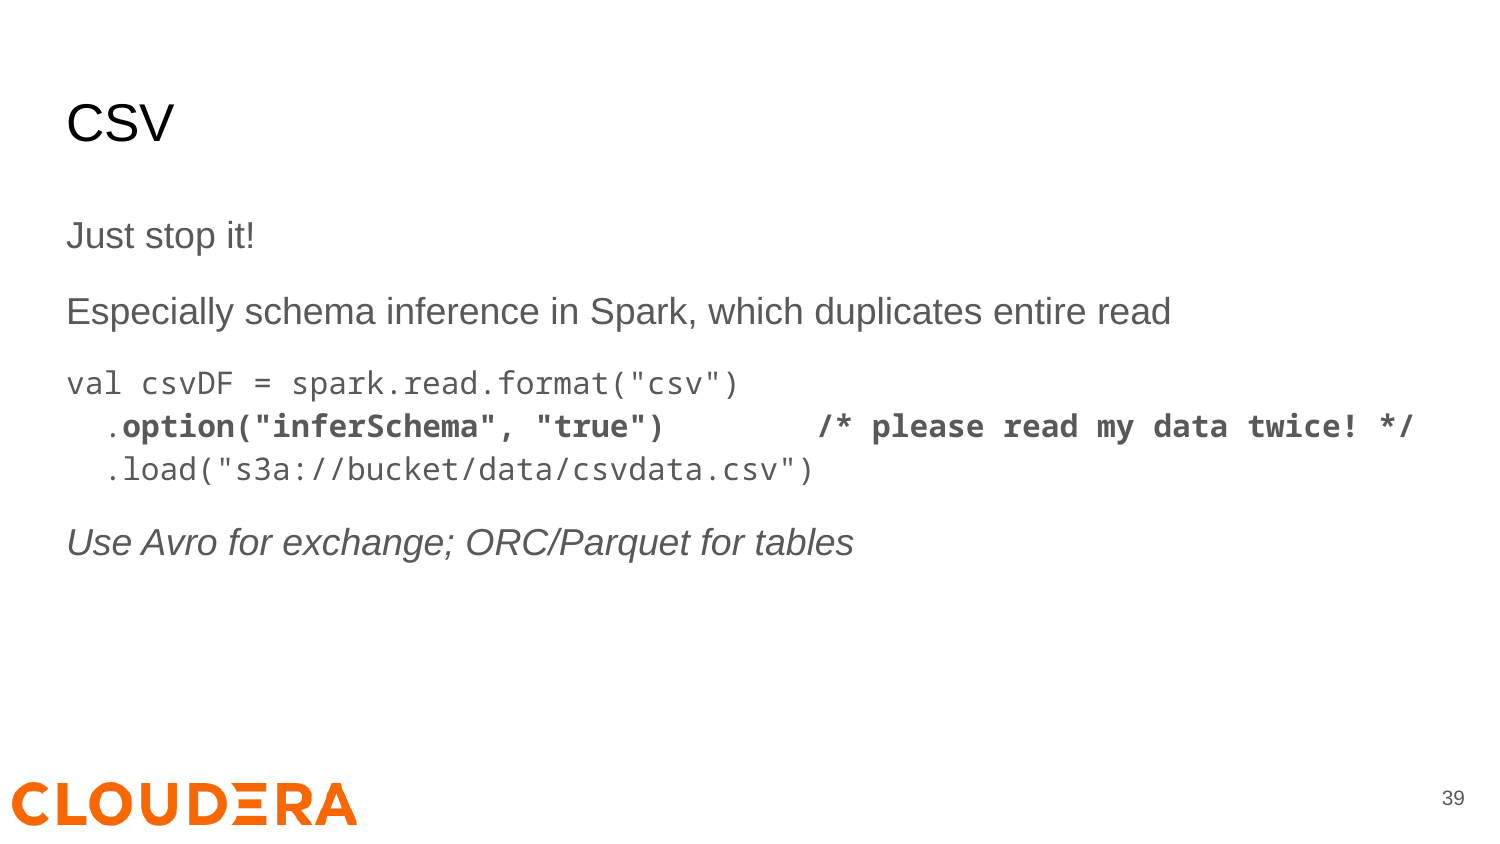

# CSV
Just stop it!
Especially schema inference in Spark, which duplicates entire read
val csvDF = spark.read.format("csv")
 .option("inferSchema", "true") /* please read my data twice! */
 .load("s3a://bucket/data/csvdata.csv")
Use Avro for exchange; ORC/Parquet for tables